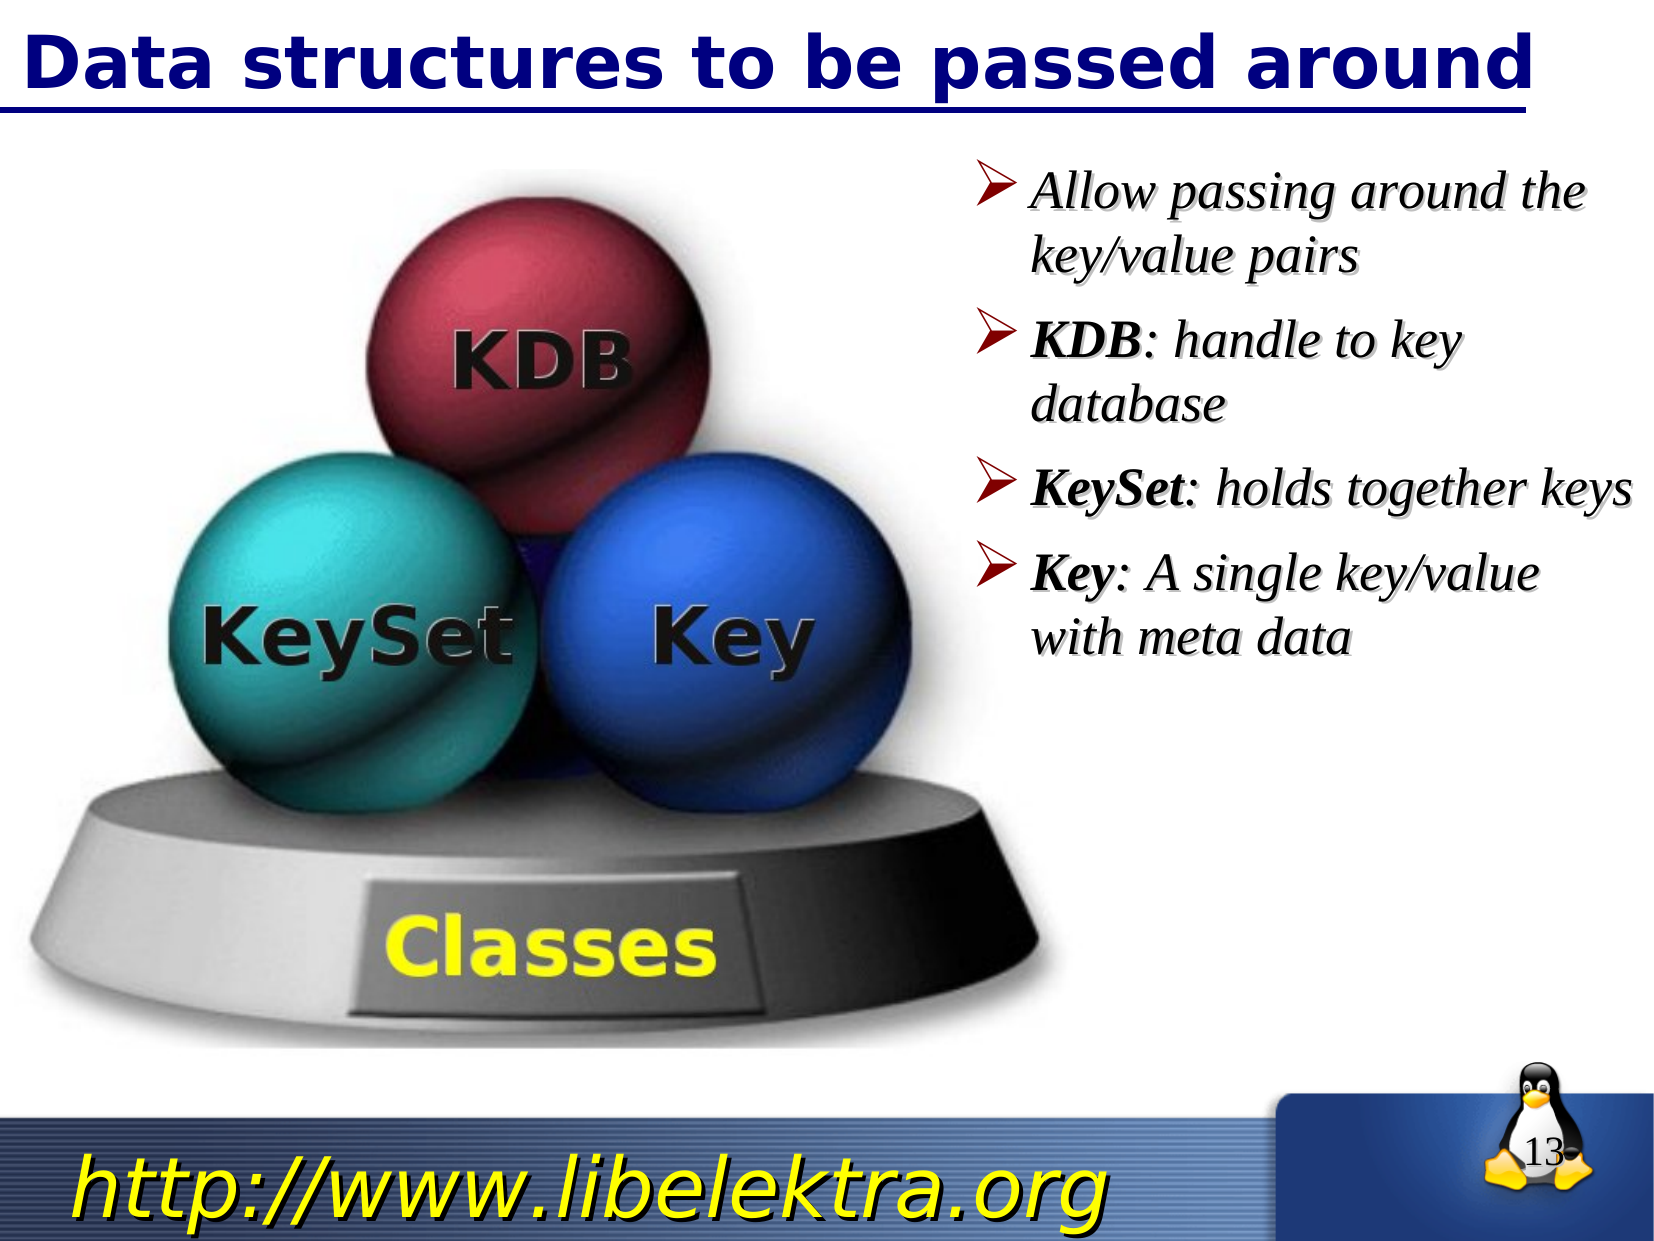

Data structures to be passed around
# Allow passing around the key/value pairs
KDB: handle to key database
KeySet: holds together keys
Key: A single key/value with meta data